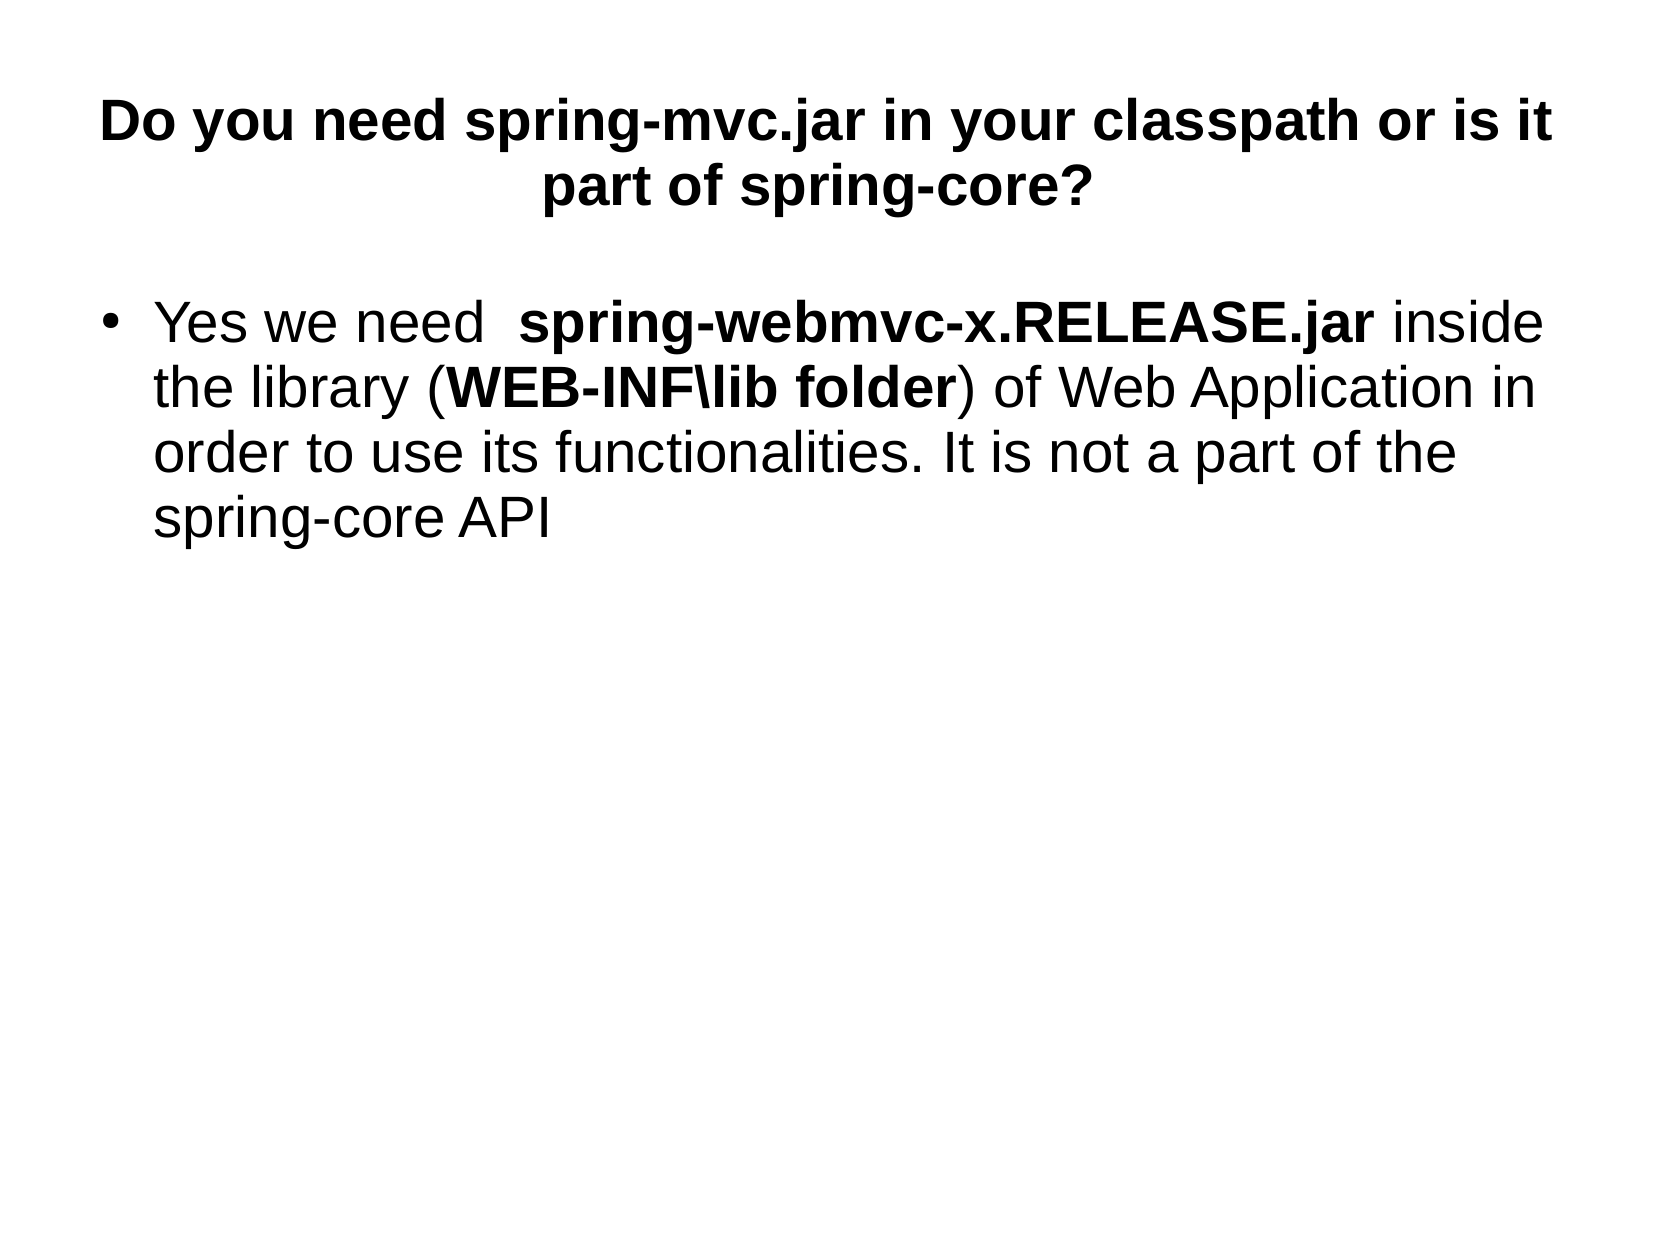

# Do you need spring-mvc.jar in your classpath or is it part of spring-core?
Yes we need spring-webmvc-x.RELEASE.jar inside the library (WEB-INF\lib folder) of Web Application in order to use its functionalities. It is not a part of the spring-core API